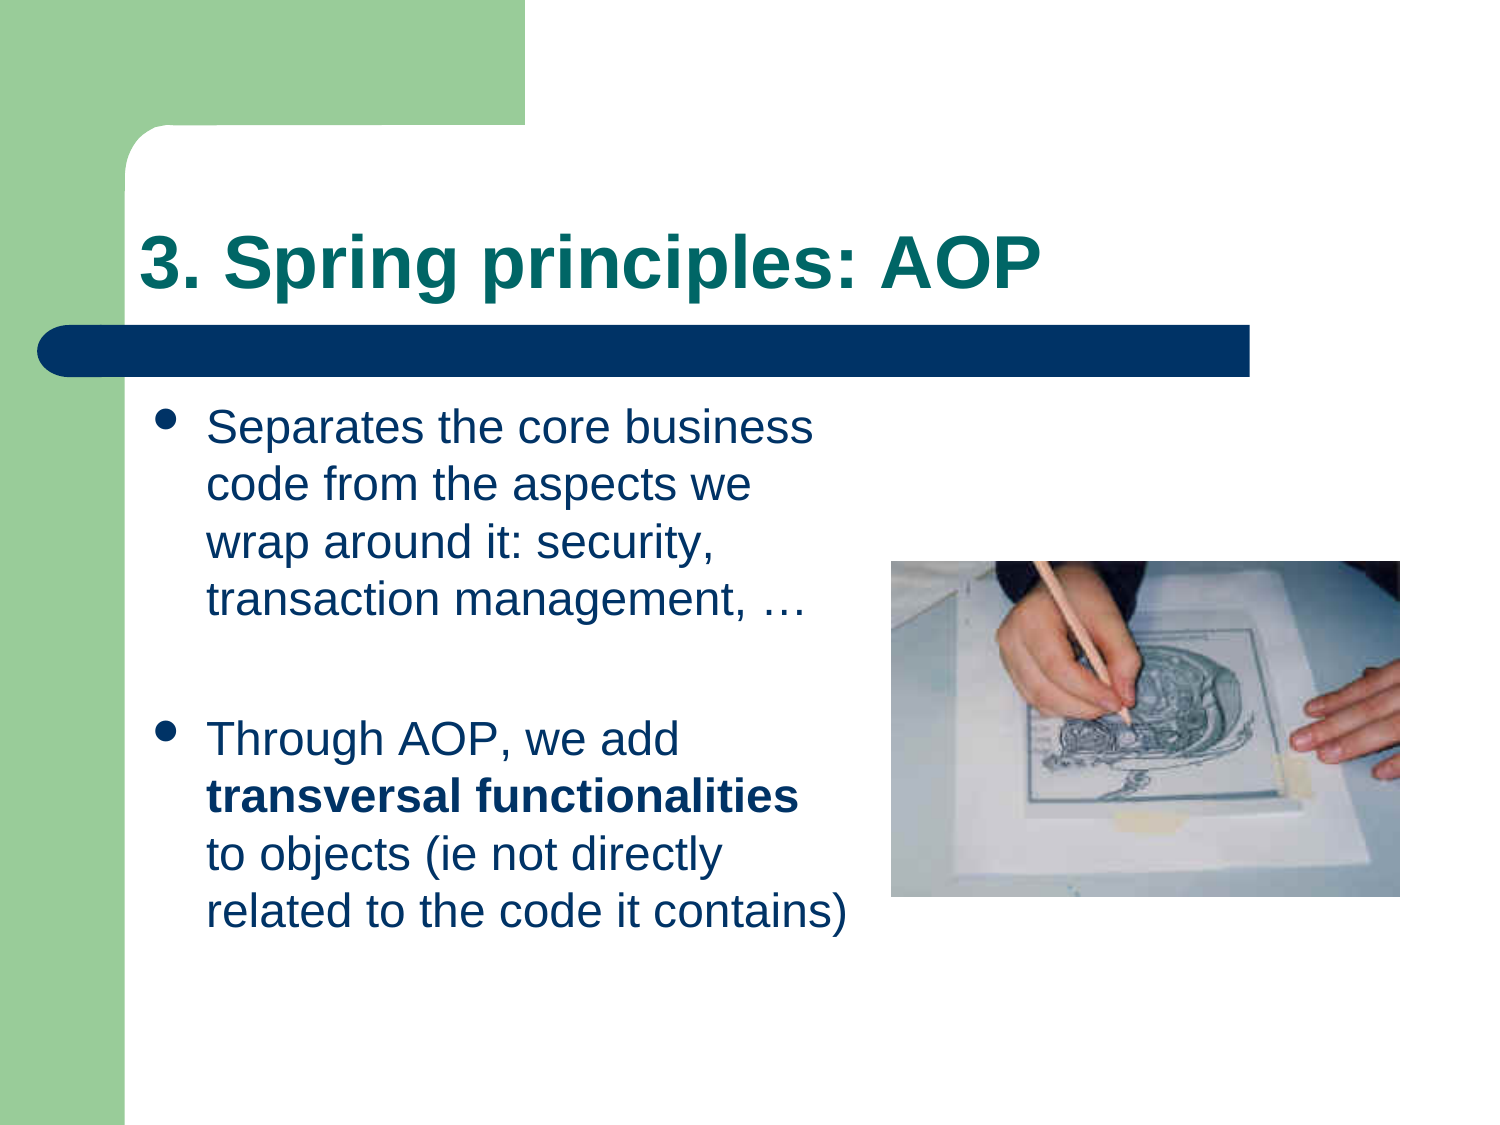

# 3. Spring principles: AOP
Separates the core business code from the aspects we wrap around it: security, transaction management, …
Through AOP, we add transversal functionalities to objects (ie not directly related to the code it contains)